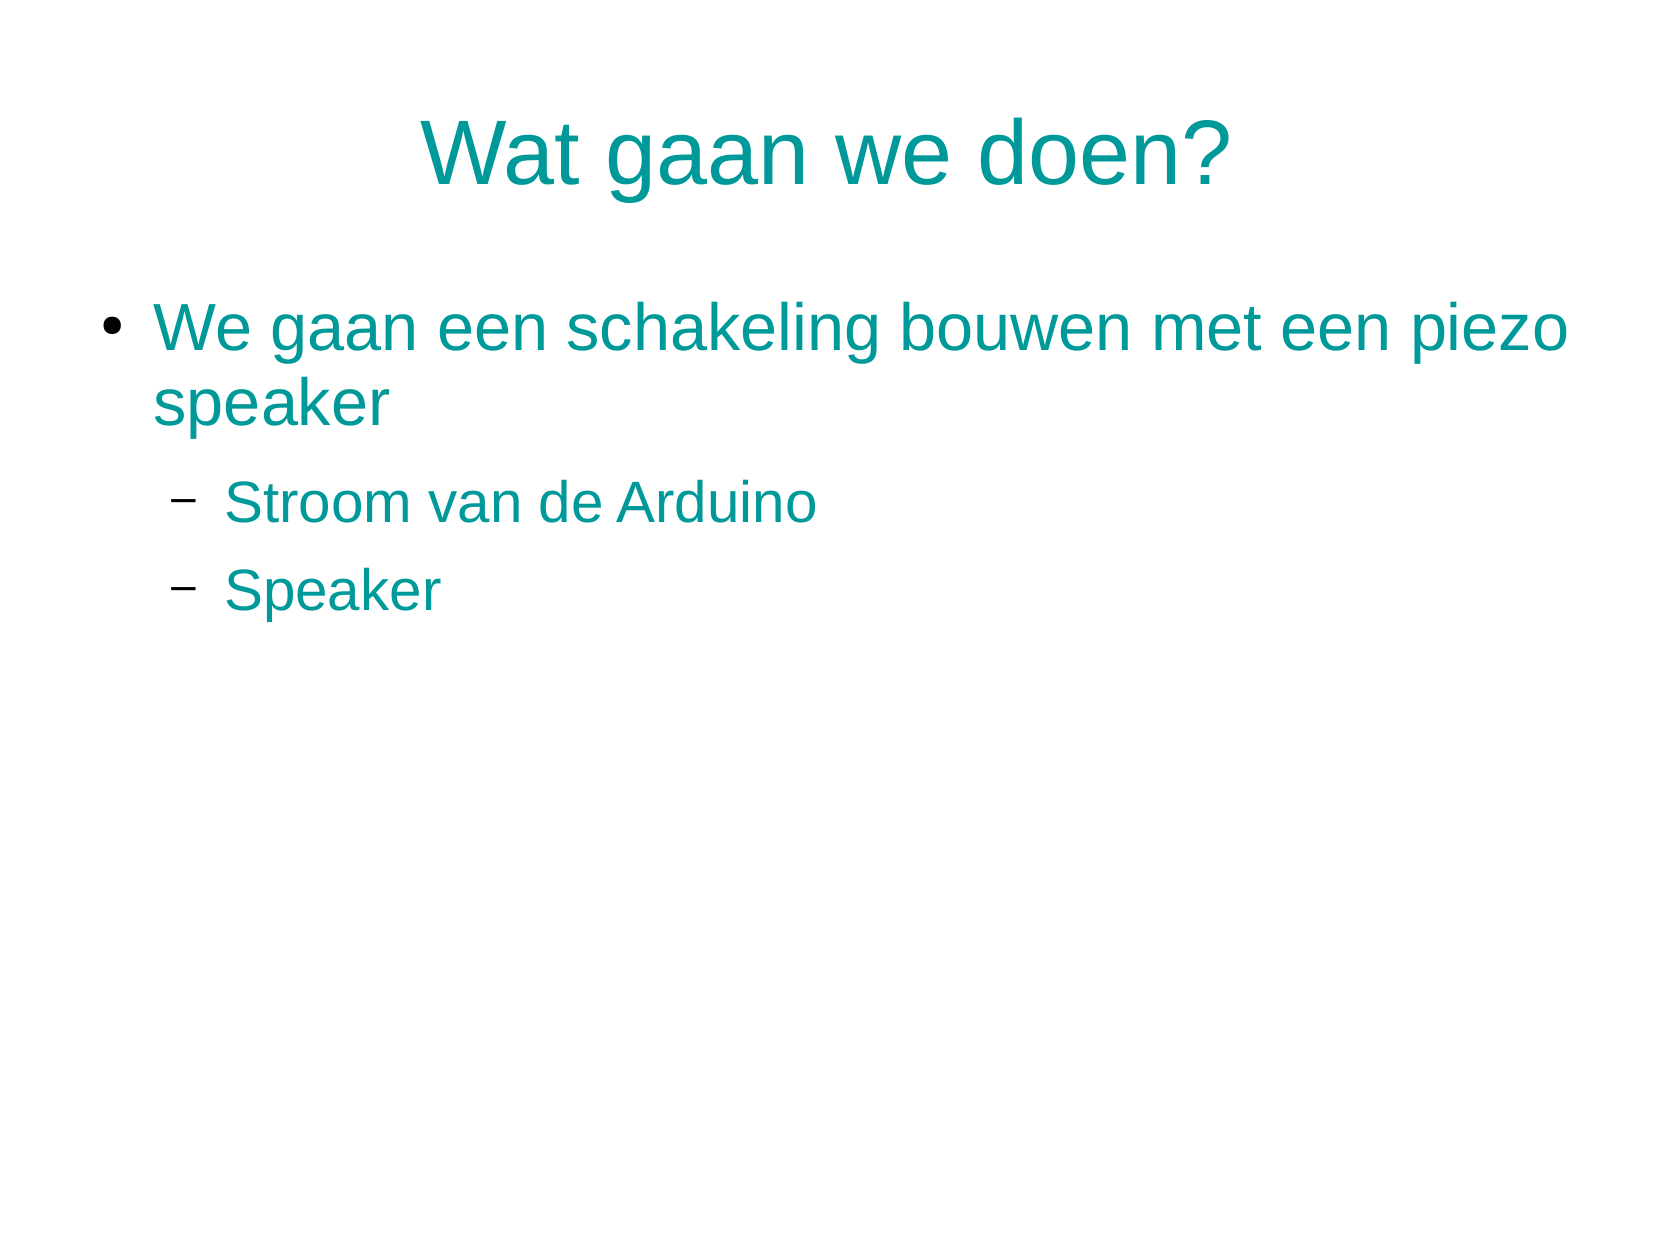

# Wat gaan we doen?
We gaan een schakeling bouwen met een piezo speaker
Stroom van de Arduino
Speaker